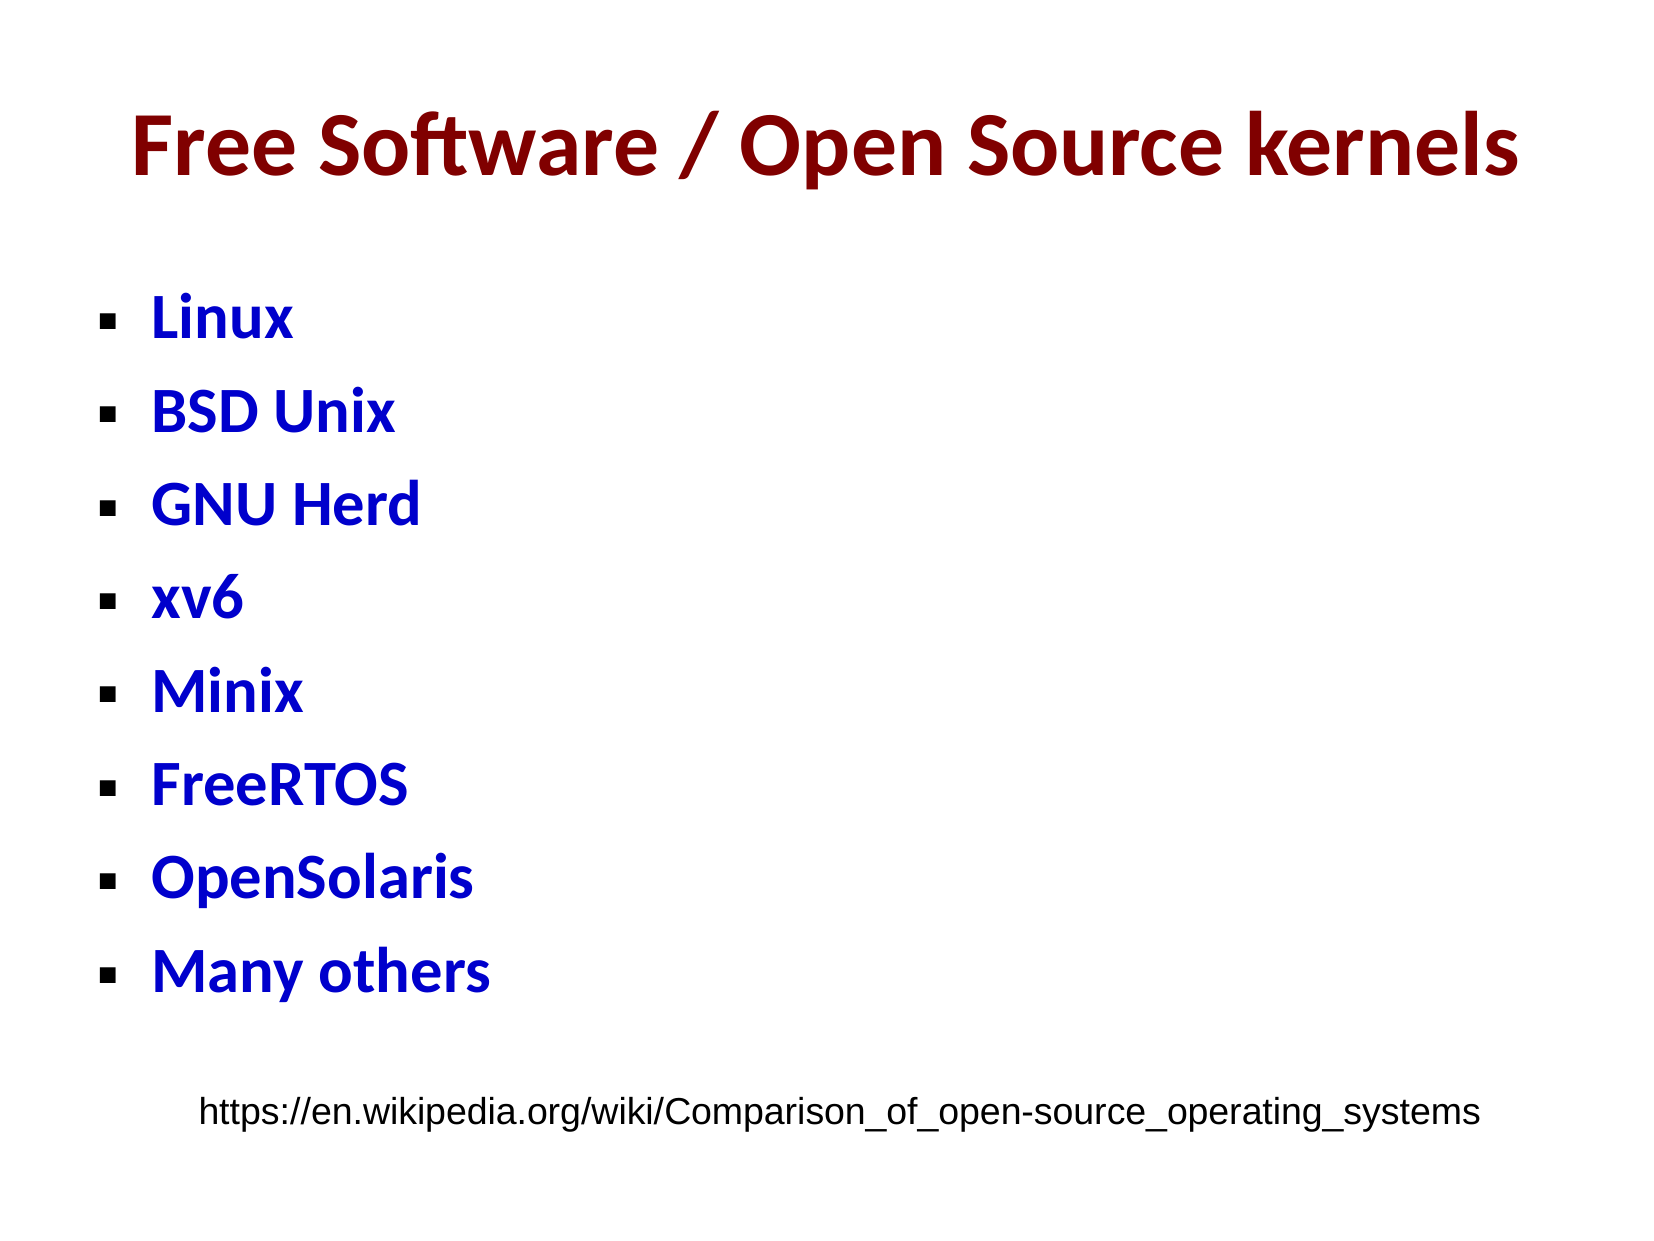

# Free Software / Open Source kernels
Linux
BSD Unix
GNU Herd
xv6
Minix
FreeRTOS
OpenSolaris
Many others
https://en.wikipedia.org/wiki/Comparison_of_open-source_operating_systems